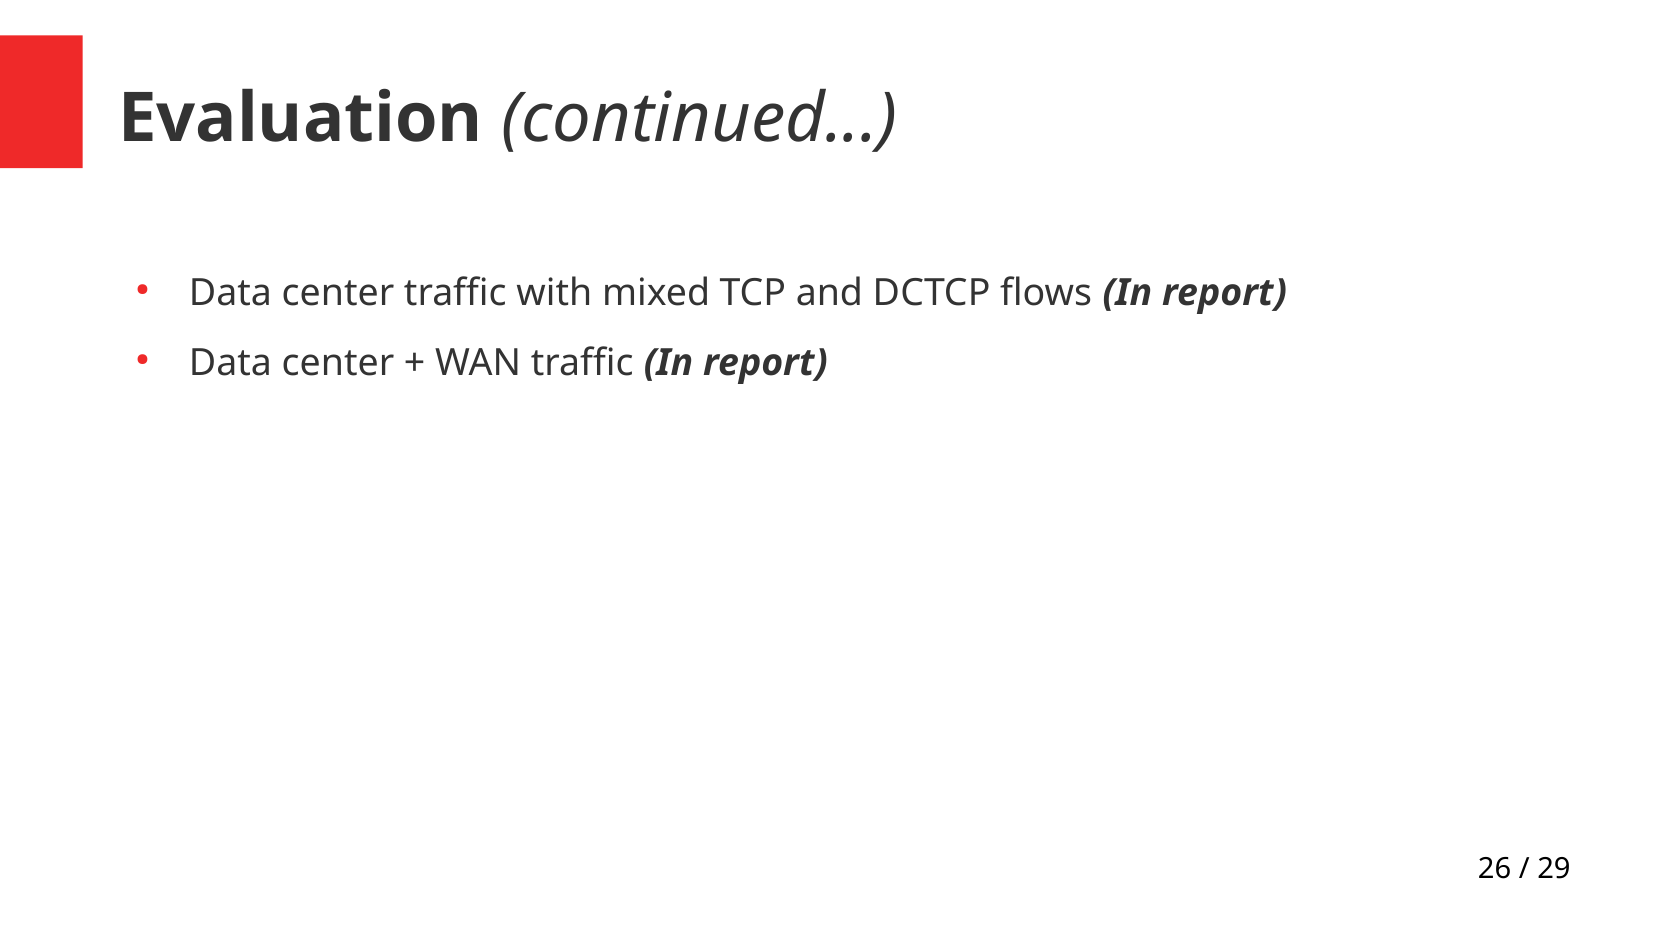

# Evaluation (continued...)
Data center traffic with mixed TCP and DCTCP flows (In report)
Data center + WAN traffic (In report)
26